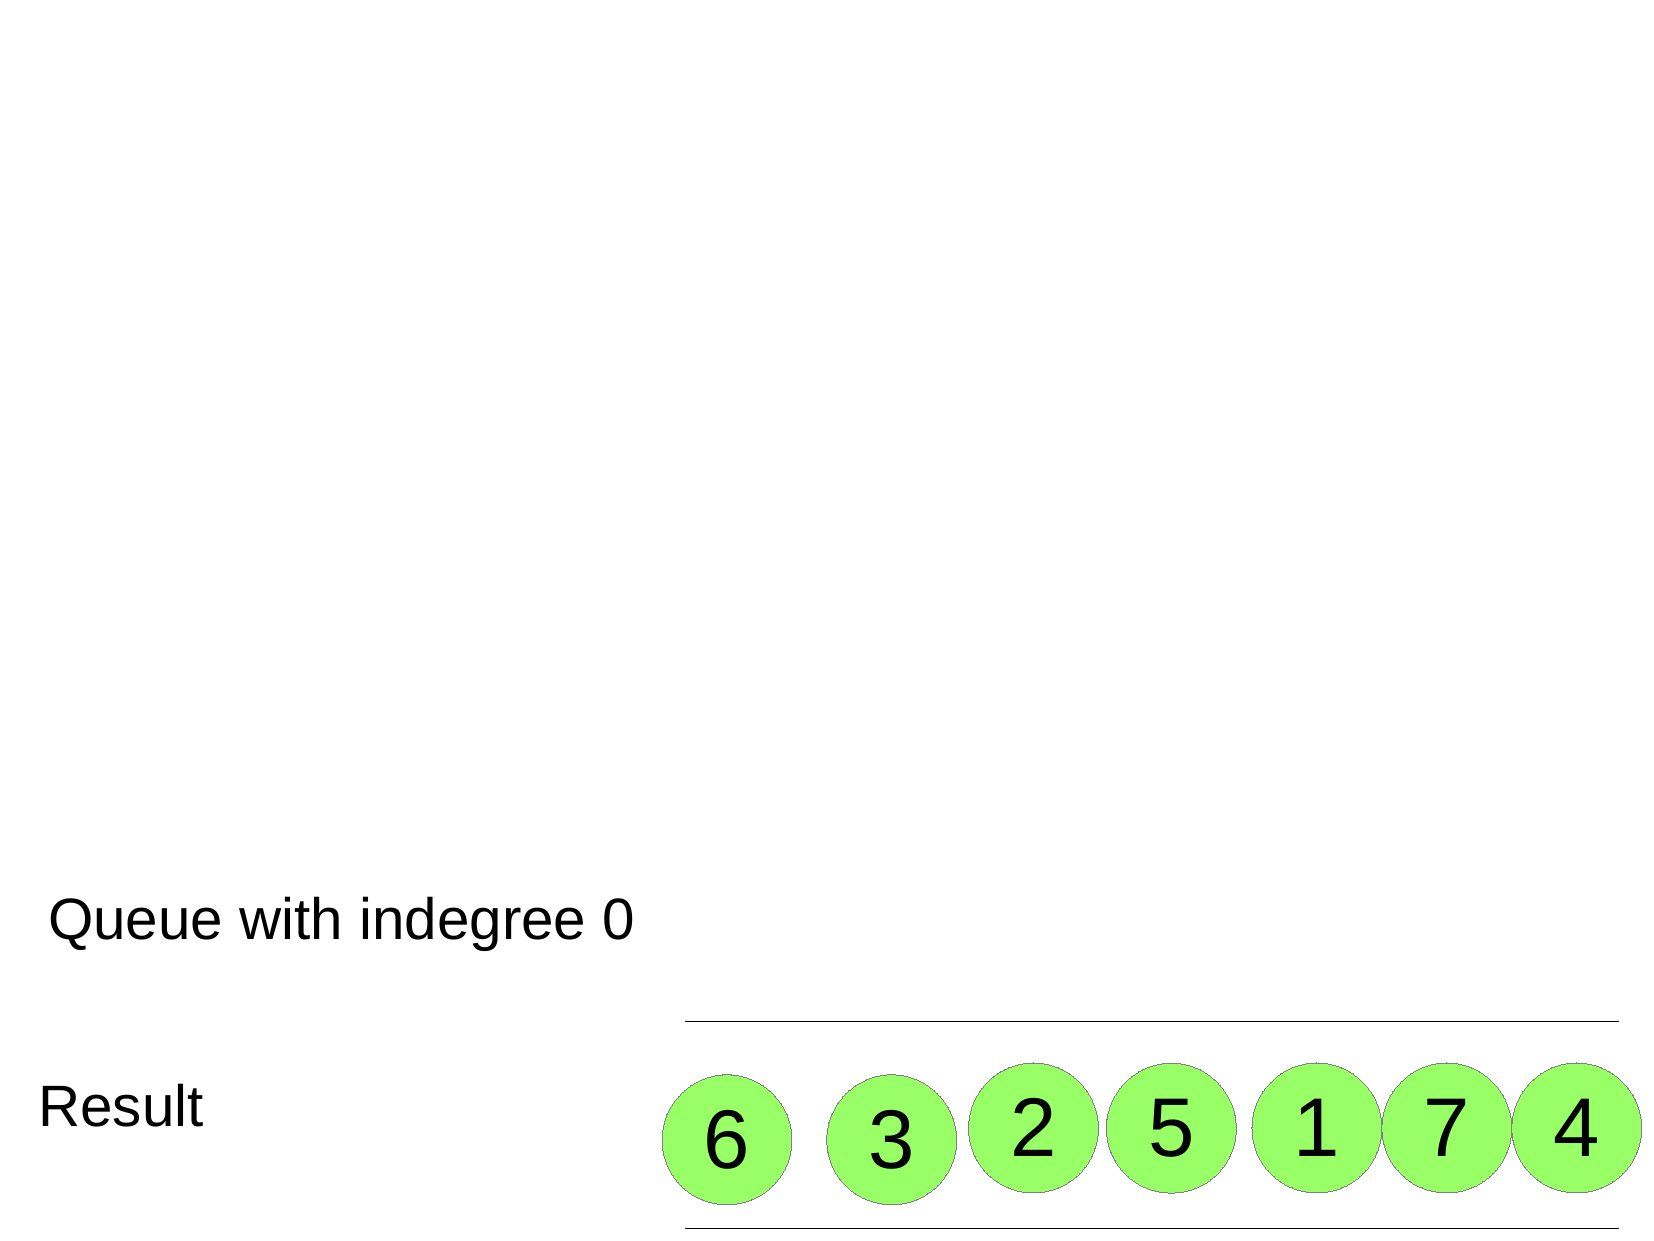

Queue with indegree 0
2
1
7
4
5
Result
6
3